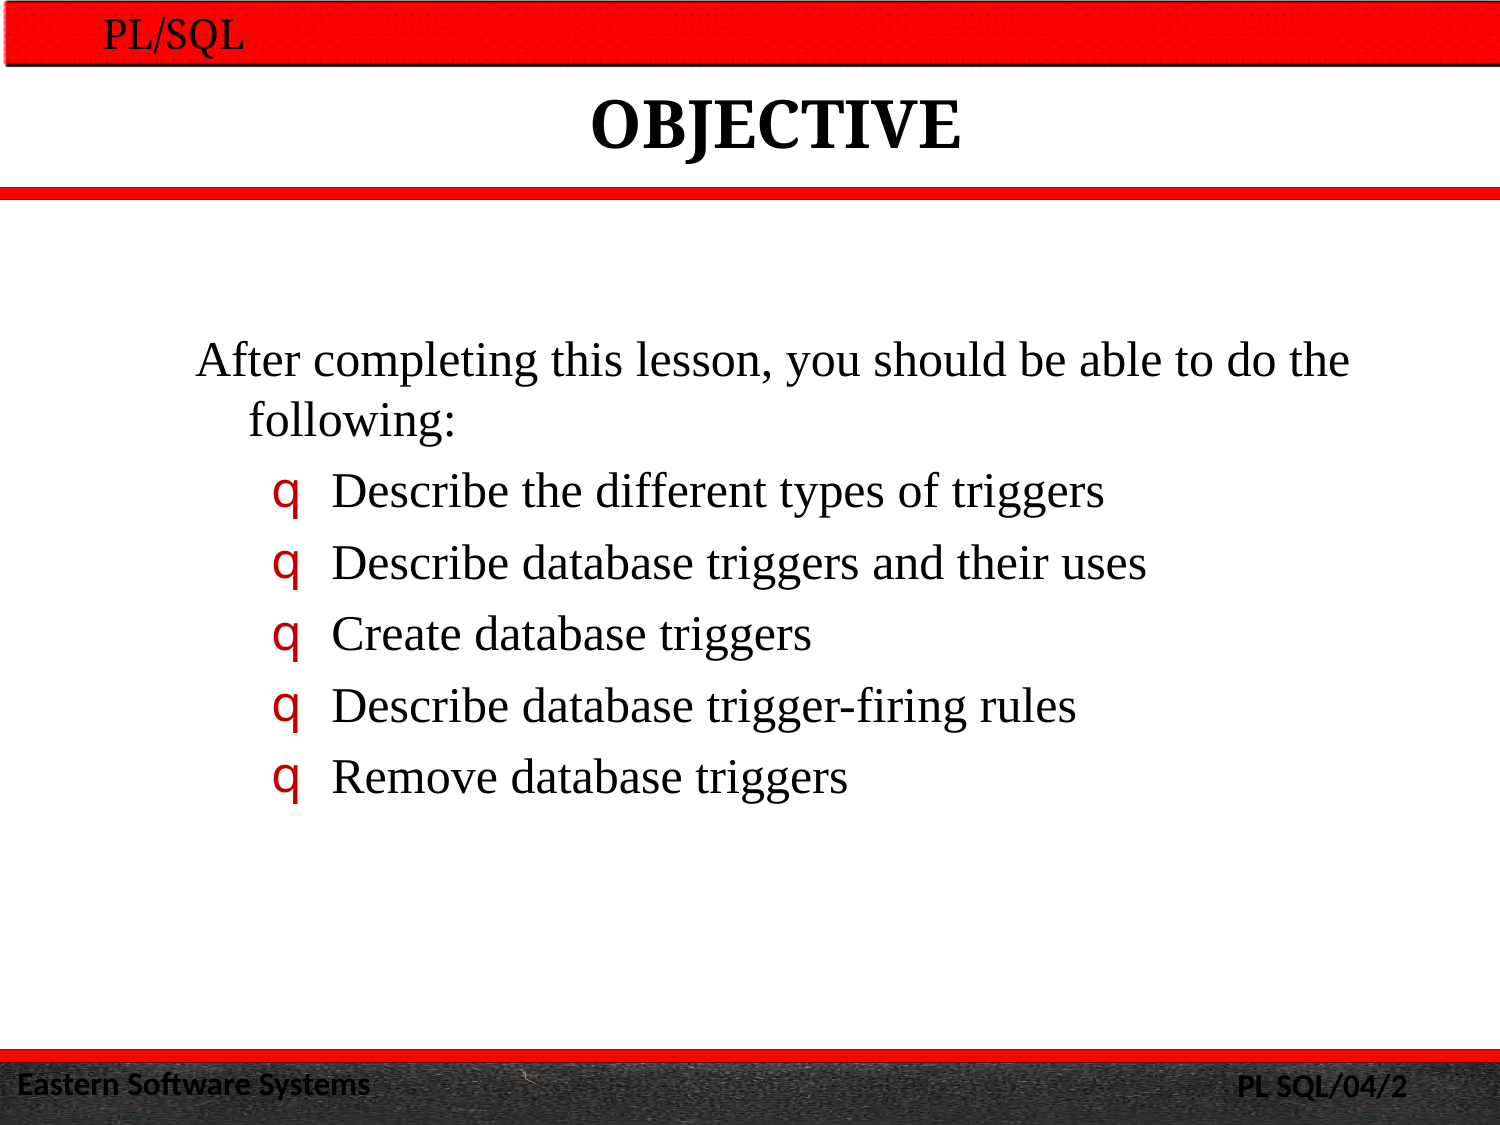

PL/SQL
 OBJECTIVE
After completing this lesson, you should be able to do the following:
 Describe the different types of triggers
 Describe database triggers and their uses
 Create database triggers
 Describe database trigger-firing rules
 Remove database triggers
Eastern Software Systems
				 PL SQL/04/2